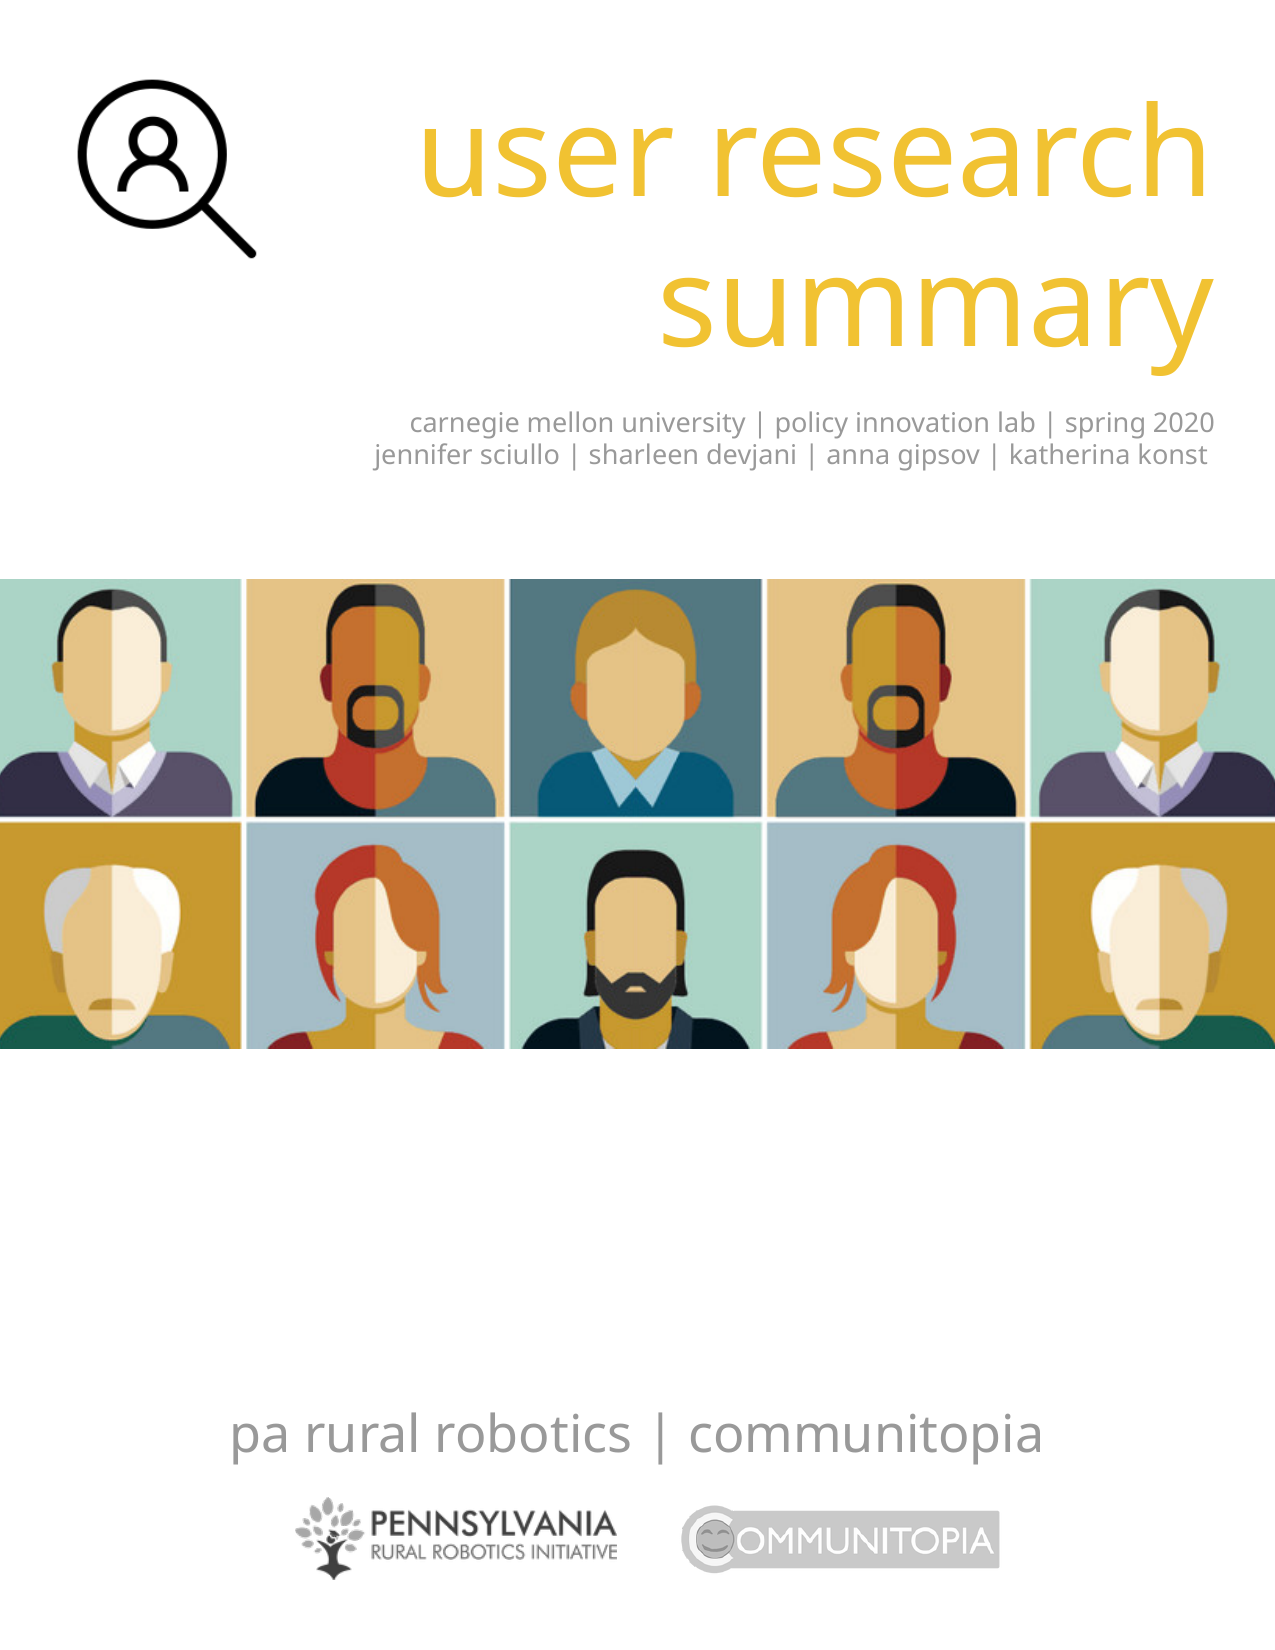

# user research
summary
carnegie mellon university | policy innovation lab | spring 2020
jennifer sciullo | sharleen devjani | anna gipsov | katherina konst
pa rural robotics | communitopia